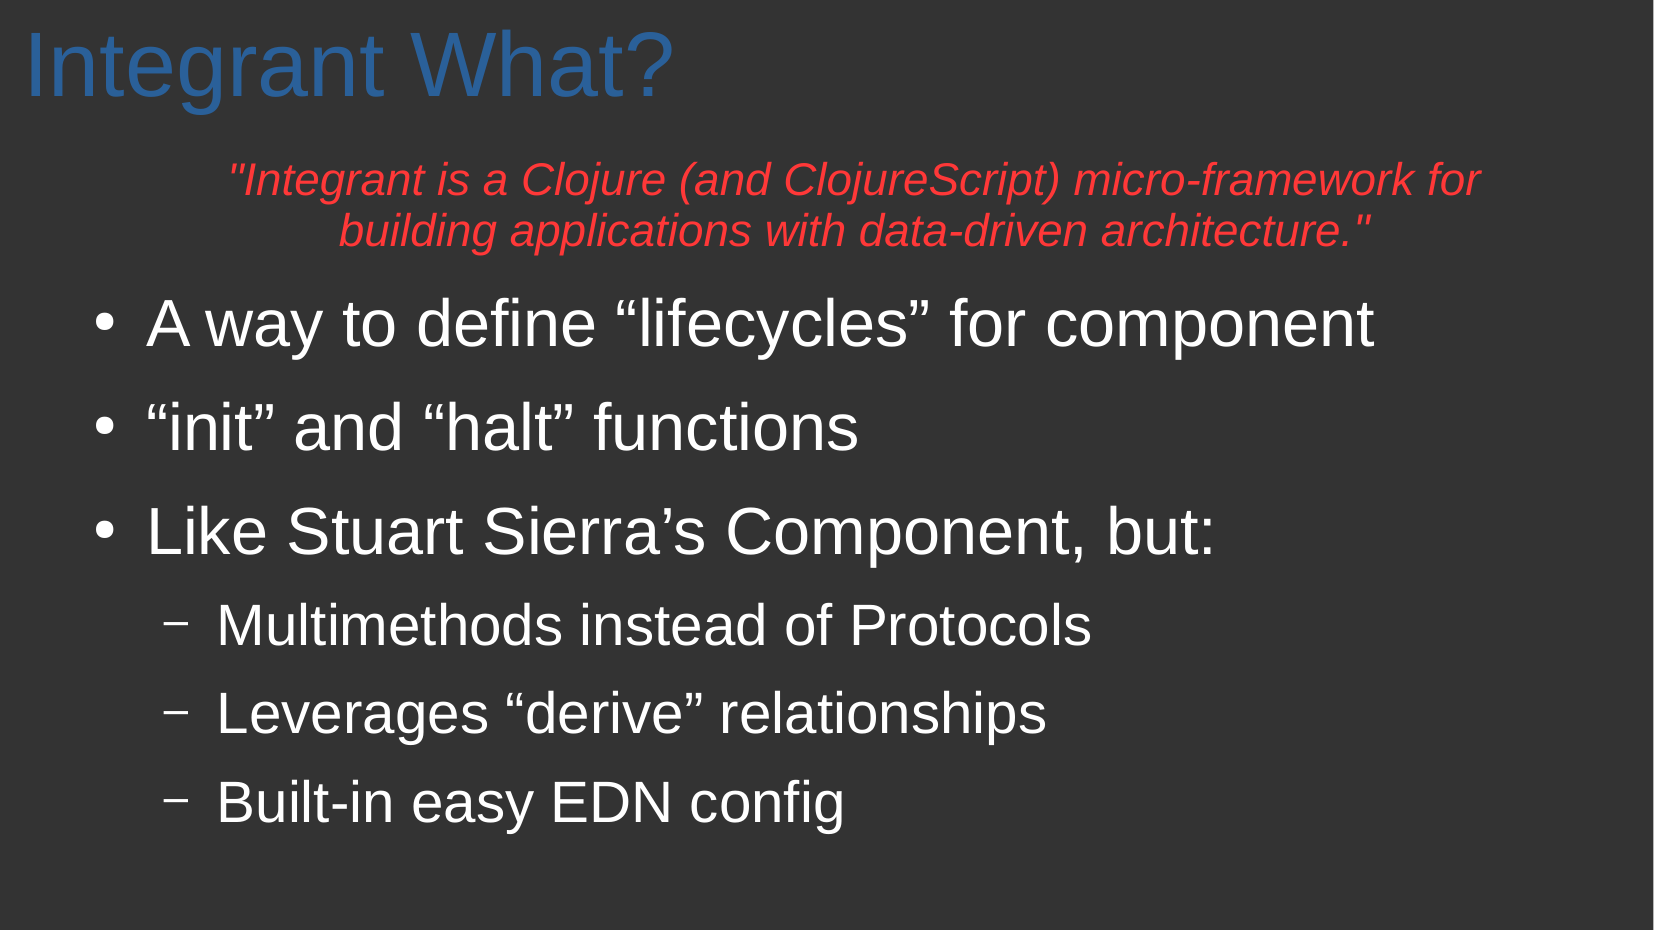

# Integrant What?
"Integrant is a Clojure (and ClojureScript) micro-framework for building applications with data-driven architecture."
A way to define “lifecycles” for component
“init” and “halt” functions
Like Stuart Sierra’s Component, but:
Multimethods instead of Protocols
Leverages “derive” relationships
Built-in easy EDN config